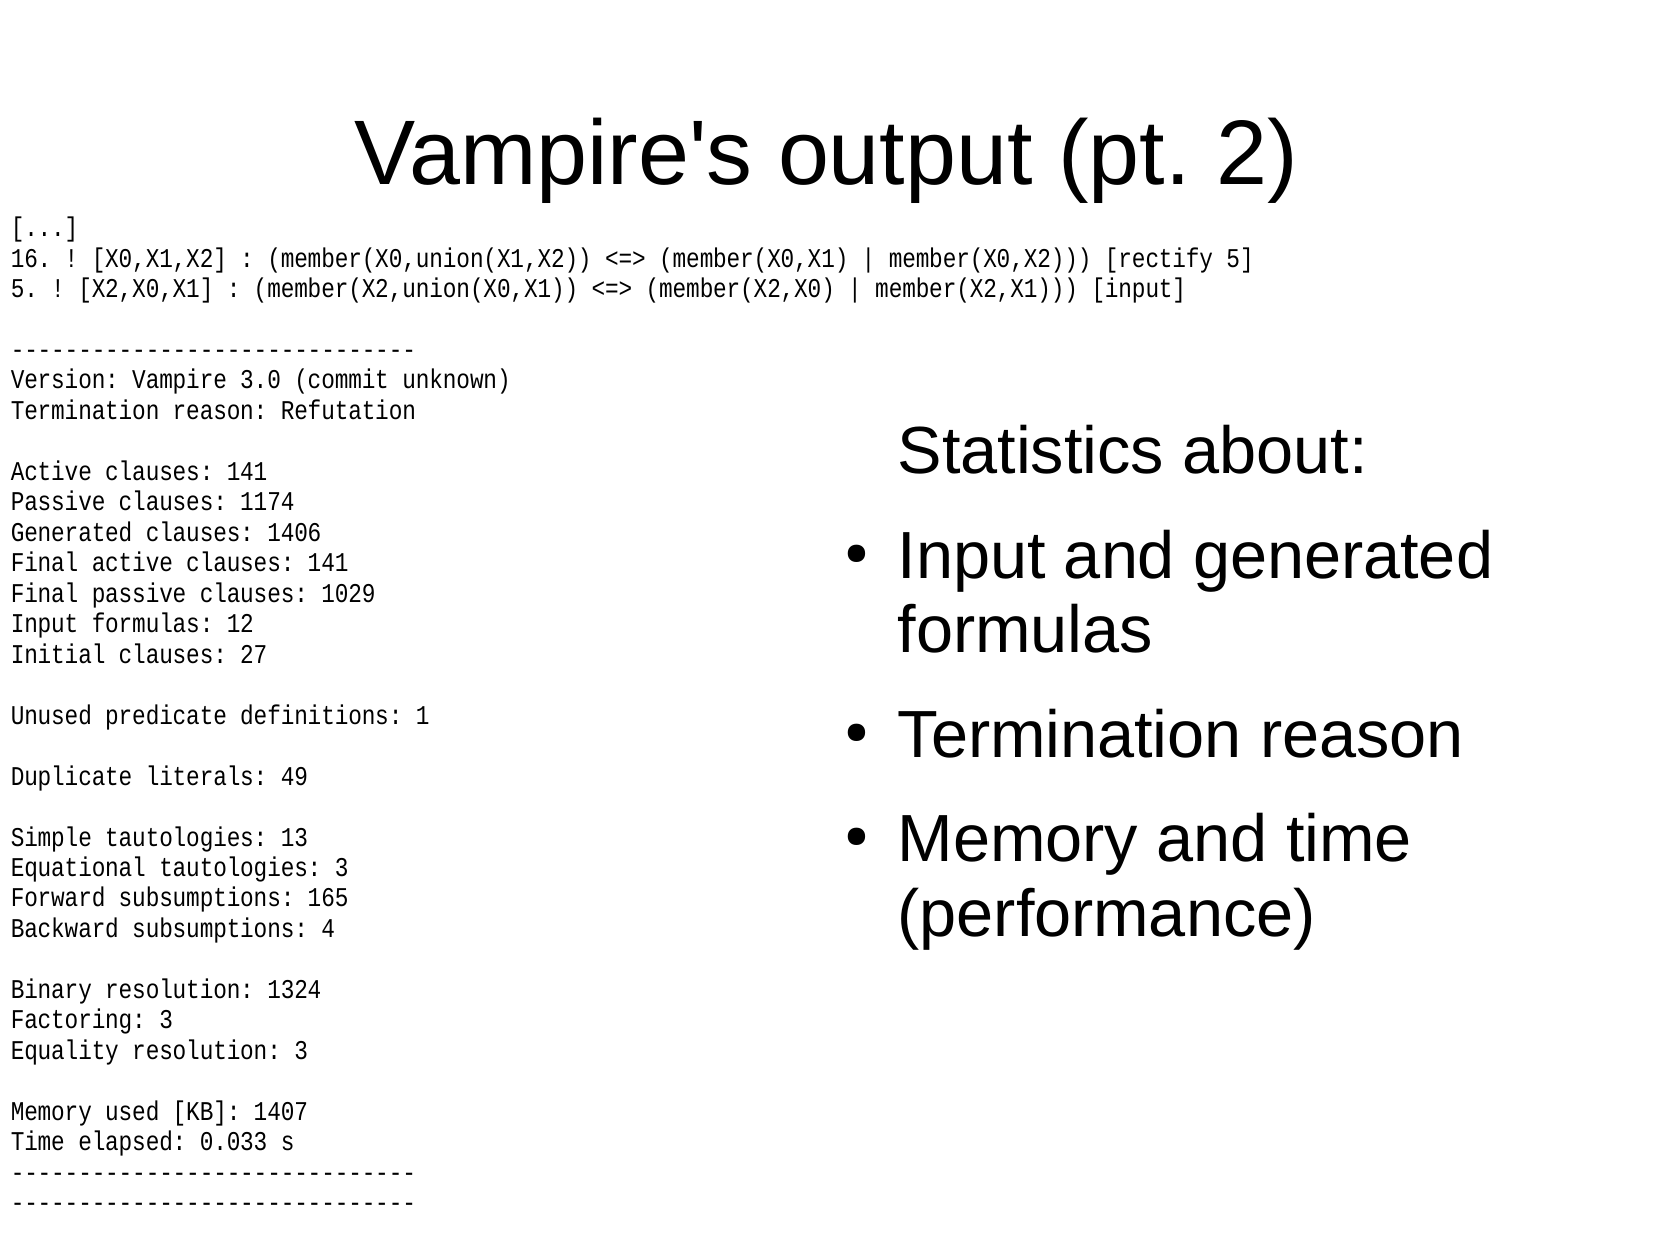

# Vampire's output (pt. 2)
[...]
16. ! [X0,X1,X2] : (member(X0,union(X1,X2)) <=> (member(X0,X1) | member(X0,X2))) [rectify 5]
5. ! [X2,X0,X1] : (member(X2,union(X0,X1)) <=> (member(X2,X0) | member(X2,X1))) [input]
------------------------------
Version: Vampire 3.0 (commit unknown)
Termination reason: Refutation
Active clauses: 141
Passive clauses: 1174
Generated clauses: 1406
Final active clauses: 141
Final passive clauses: 1029
Input formulas: 12
Initial clauses: 27
Unused predicate definitions: 1
Duplicate literals: 49
Simple tautologies: 13
Equational tautologies: 3
Forward subsumptions: 165
Backward subsumptions: 4
Binary resolution: 1324
Factoring: 3
Equality resolution: 3
Memory used [KB]: 1407
Time elapsed: 0.033 s
------------------------------
------------------------------
Statistics about:
Input and generated formulas
Termination reason
Memory and time (performance)